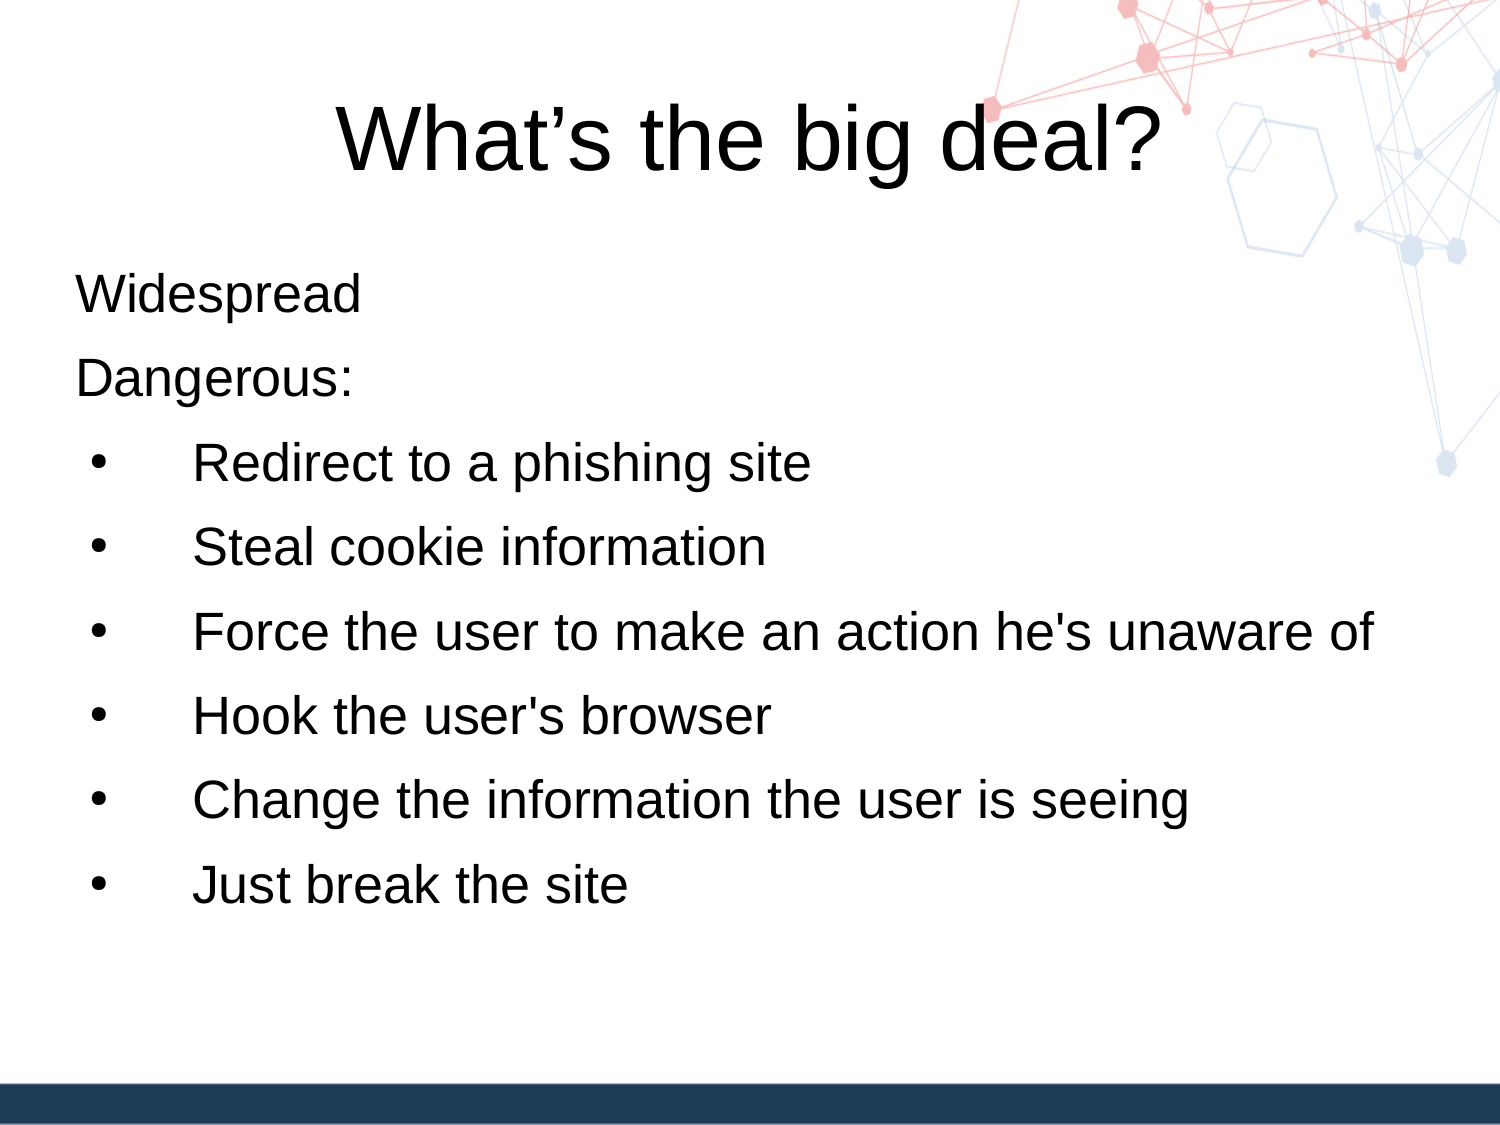

# What’s the big deal?
Widespread
Dangerous:
	Redirect to a phishing site
	Steal cookie information
	Force the user to make an action he's unaware of
	Hook the user's browser
	Change the information the user is seeing
	Just break the site